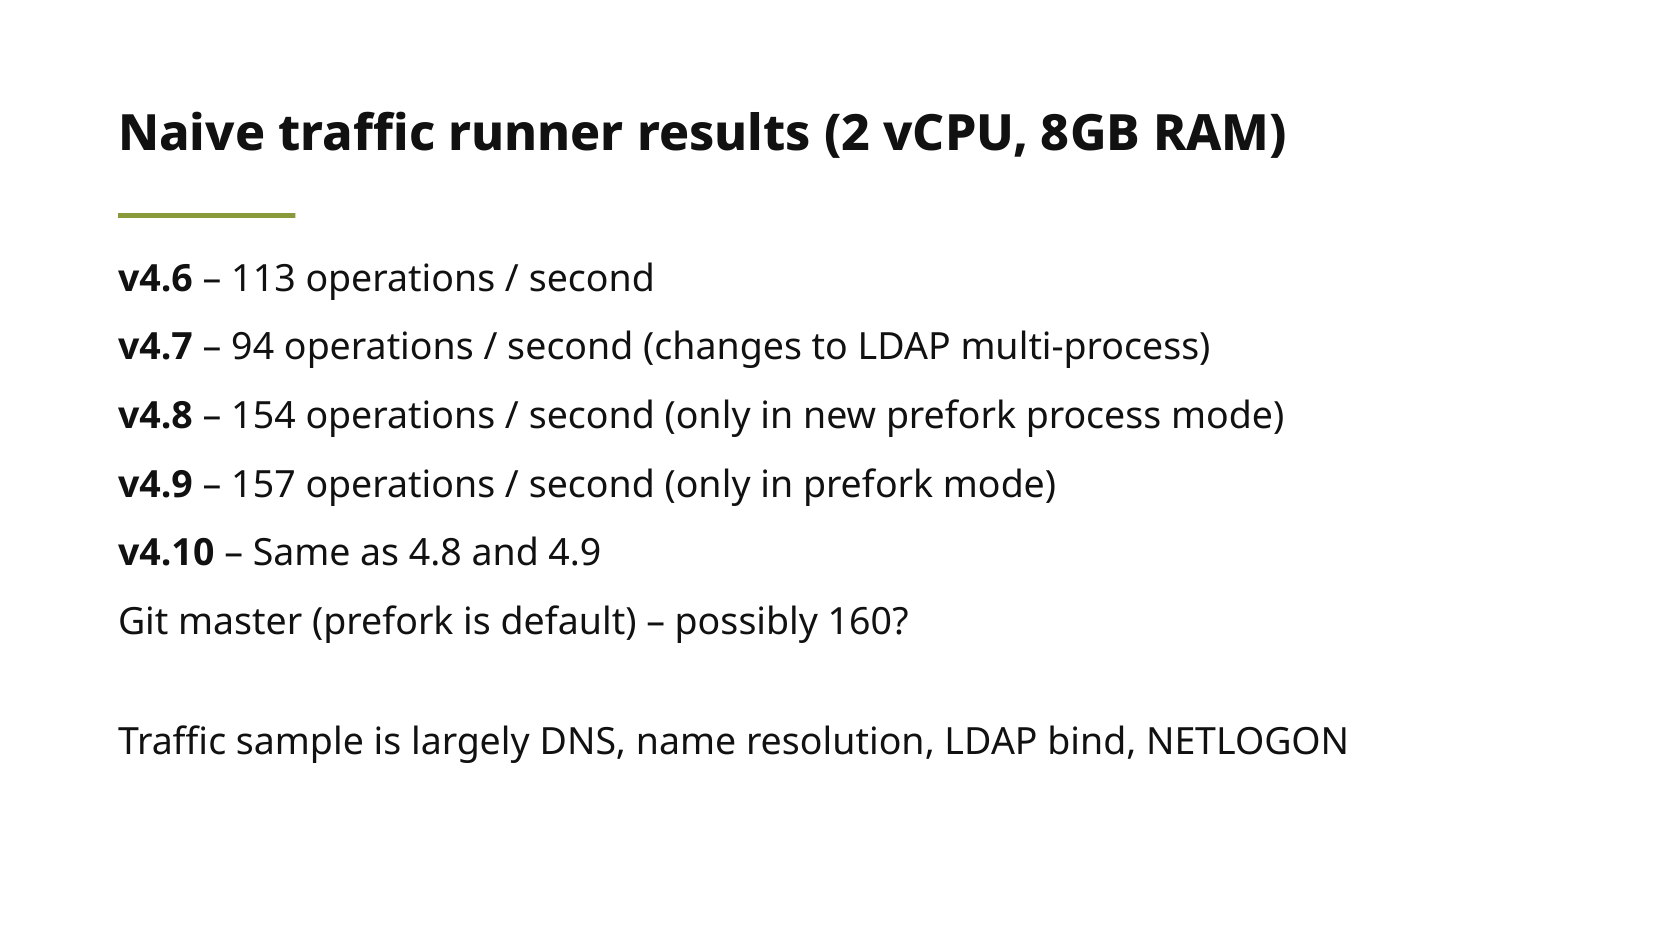

# Naive traffic runner results (2 vCPU, 8GB RAM)
v4.6 – 113 operations / second
v4.7 – 94 operations / second (changes to LDAP multi-process)
v4.8 – 154 operations / second (only in new prefork process mode)
v4.9 – 157 operations / second (only in prefork mode)
v4.10 – Same as 4.8 and 4.9
Git master (prefork is default) – possibly 160?
Traffic sample is largely DNS, name resolution, LDAP bind, NETLOGON